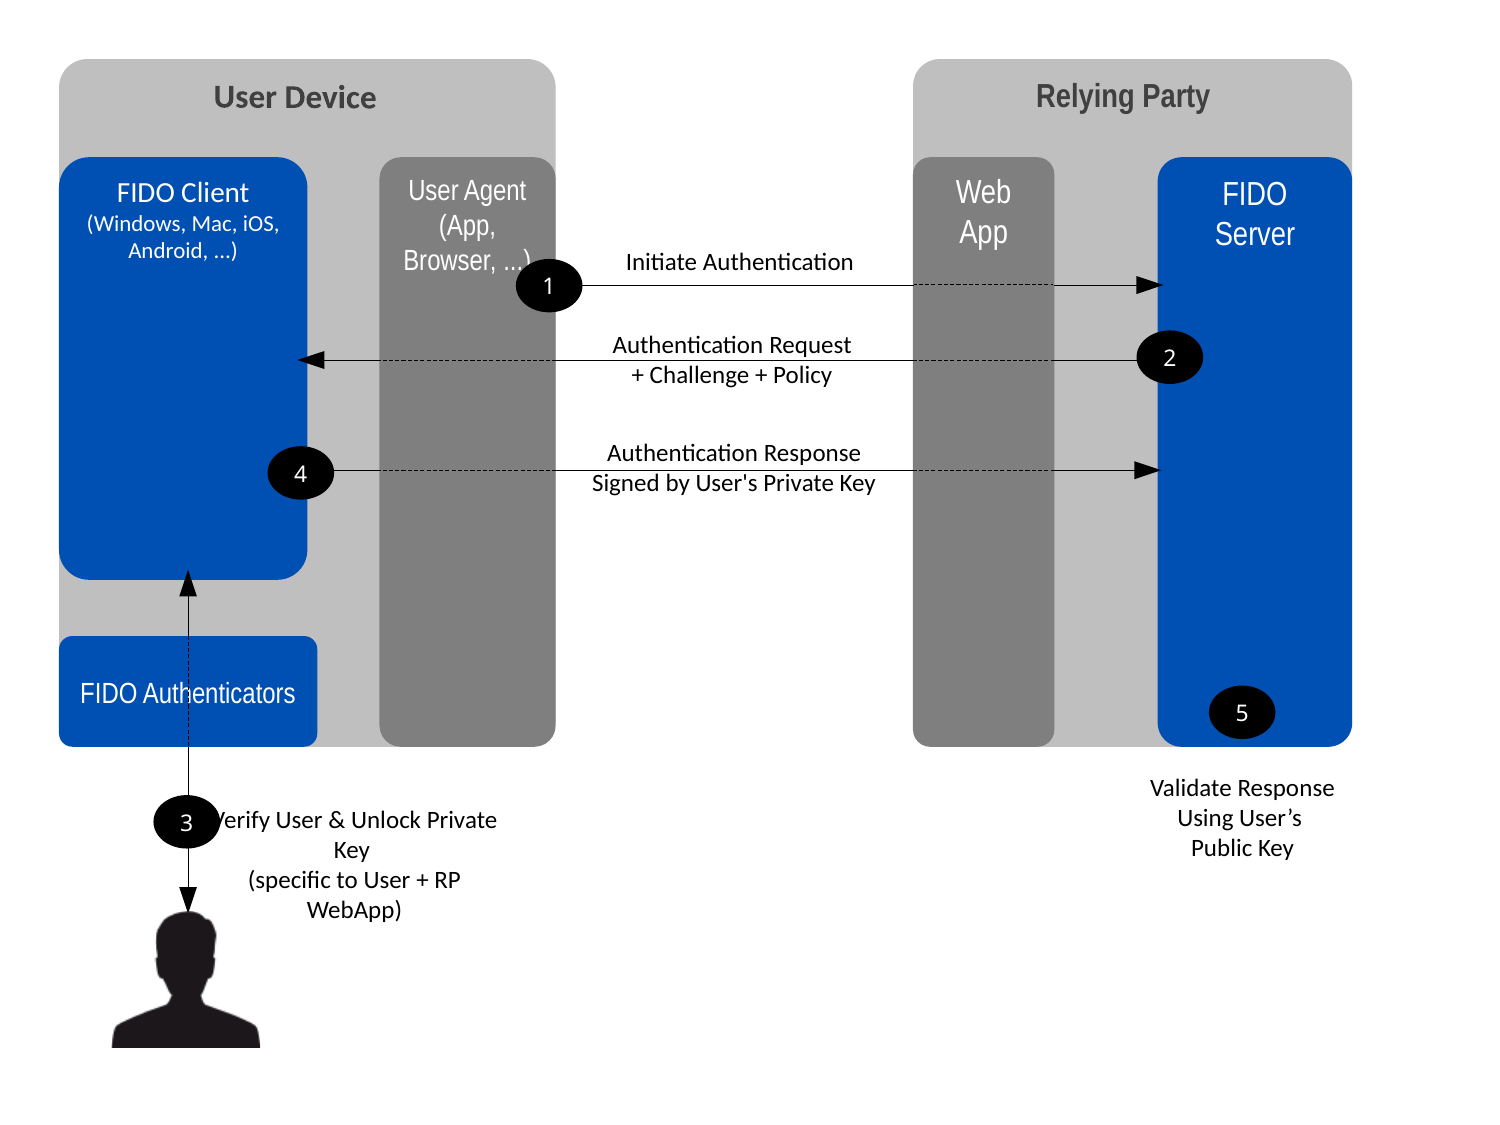

Relying Party
User Device
FIDO Client
(Windows, Mac, iOS, Android, ...)
User Agent (App, Browser, ...)
Web App
FIDO Server
Initiate Authentication
1
Authentication Request
+ Challenge + Policy
2
Authentication Response Signed by User's Private Key
4
FIDO Authenticators
5
Validate Response
Using User’s
Public Key
Verify User & Unlock Private Key
(specific to User + RP WebApp)
3